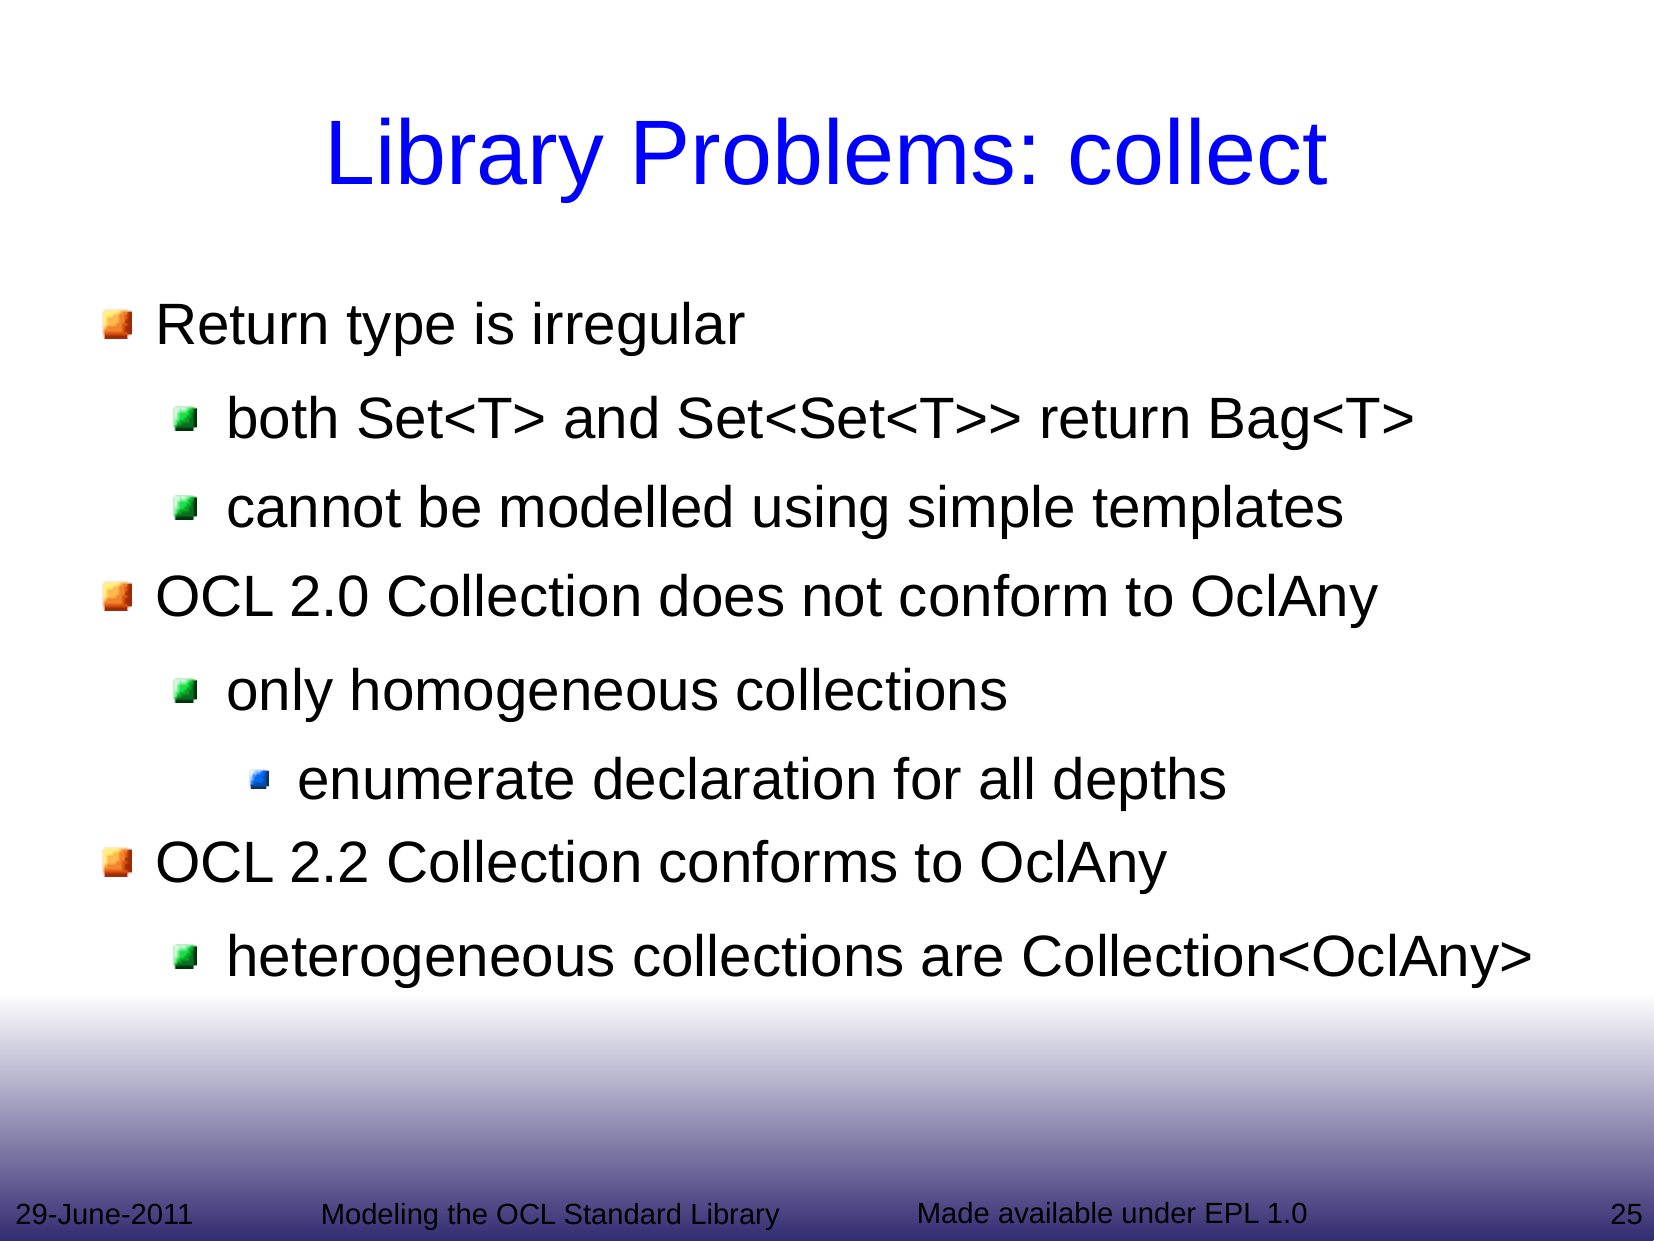

# Library Problems: collect
Return type is irregular
both Set<T> and Set<Set<T>> return Bag<T>
cannot be modelled using simple templates
OCL 2.0 Collection does not conform to OclAny
only homogeneous collections
enumerate declaration for all depths
OCL 2.2 Collection conforms to OclAny
heterogeneous collections are Collection<OclAny>
29-June-2011
Modeling the OCL Standard Library
25